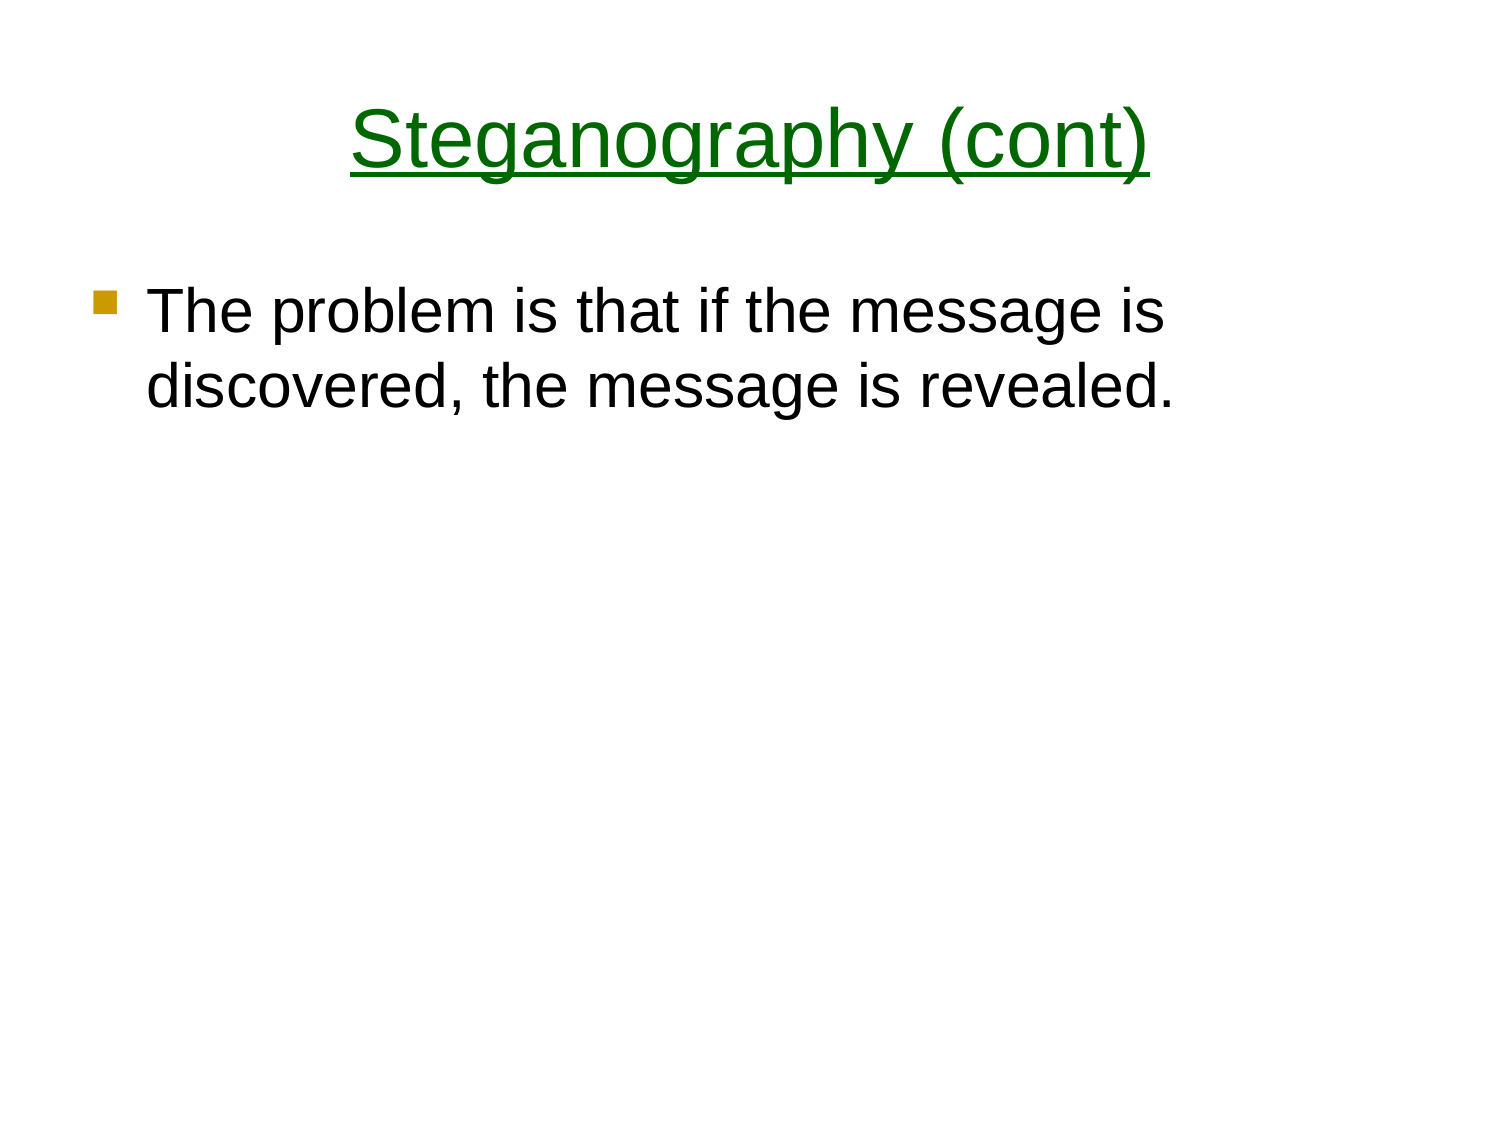

# Steganography (cont)
The problem is that if the message is discovered, the message is revealed.